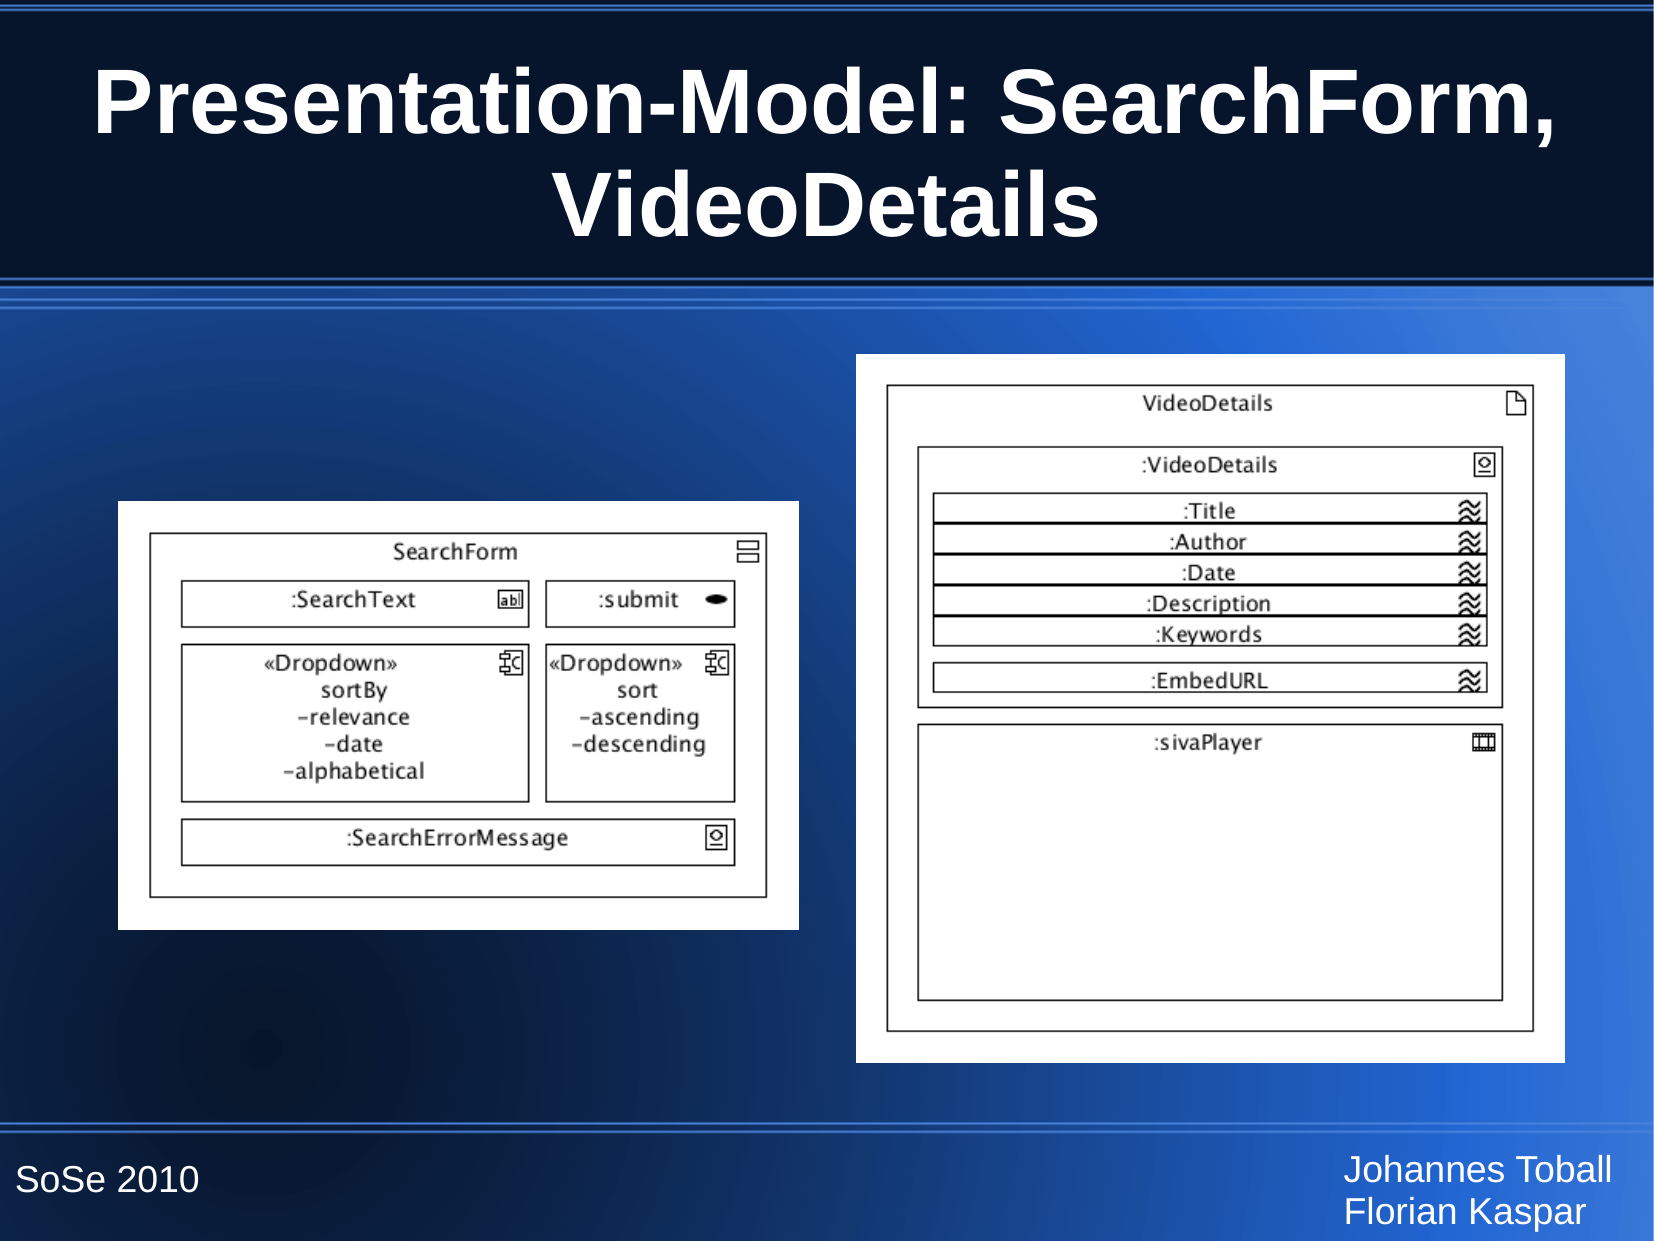

# Presentation-Model: SearchForm, VideoDetails
Johannes Toball
Florian Kaspar
SoSe 2010